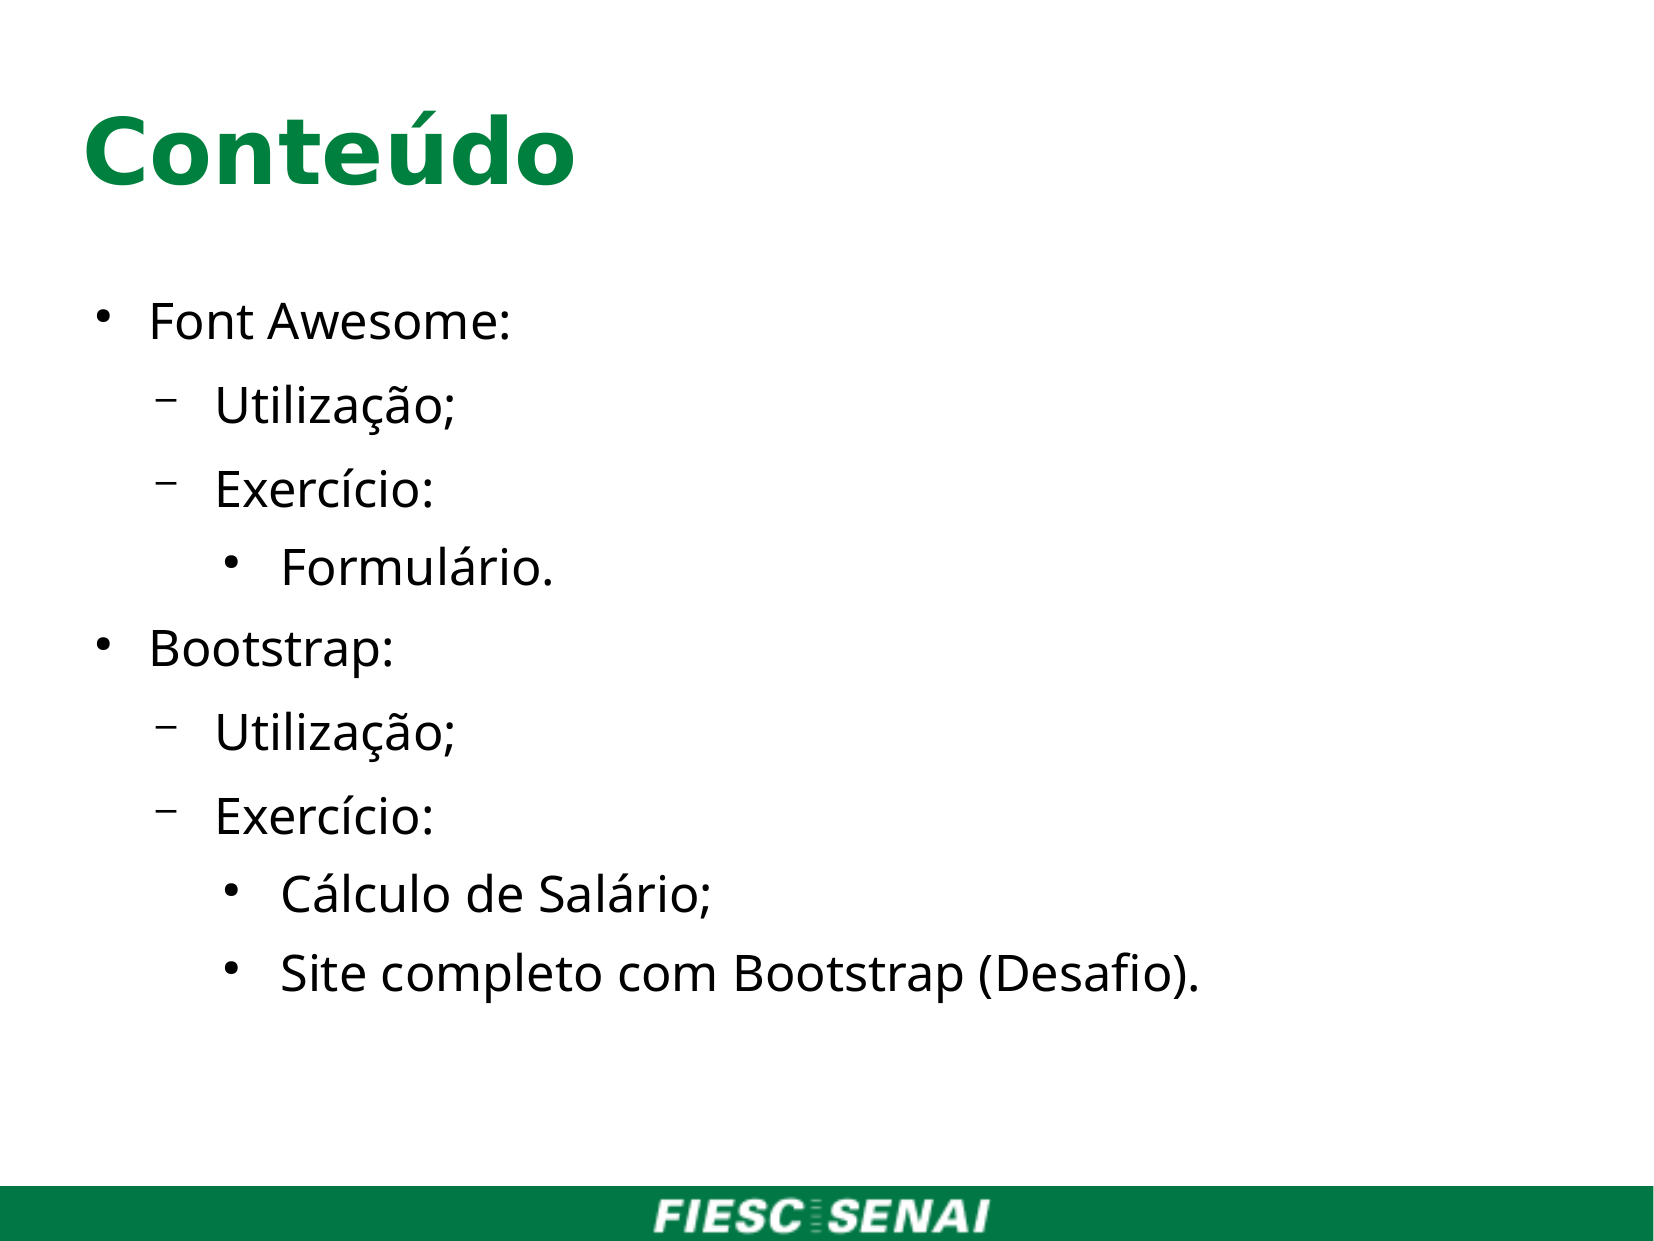

Apresentação;
# Conteúdo
Font Awesome:
Utilização;
Exercício:
Formulário.
Bootstrap:
Utilização;
Exercício:
Cálculo de Salário;
Site completo com Bootstrap (Desafio).